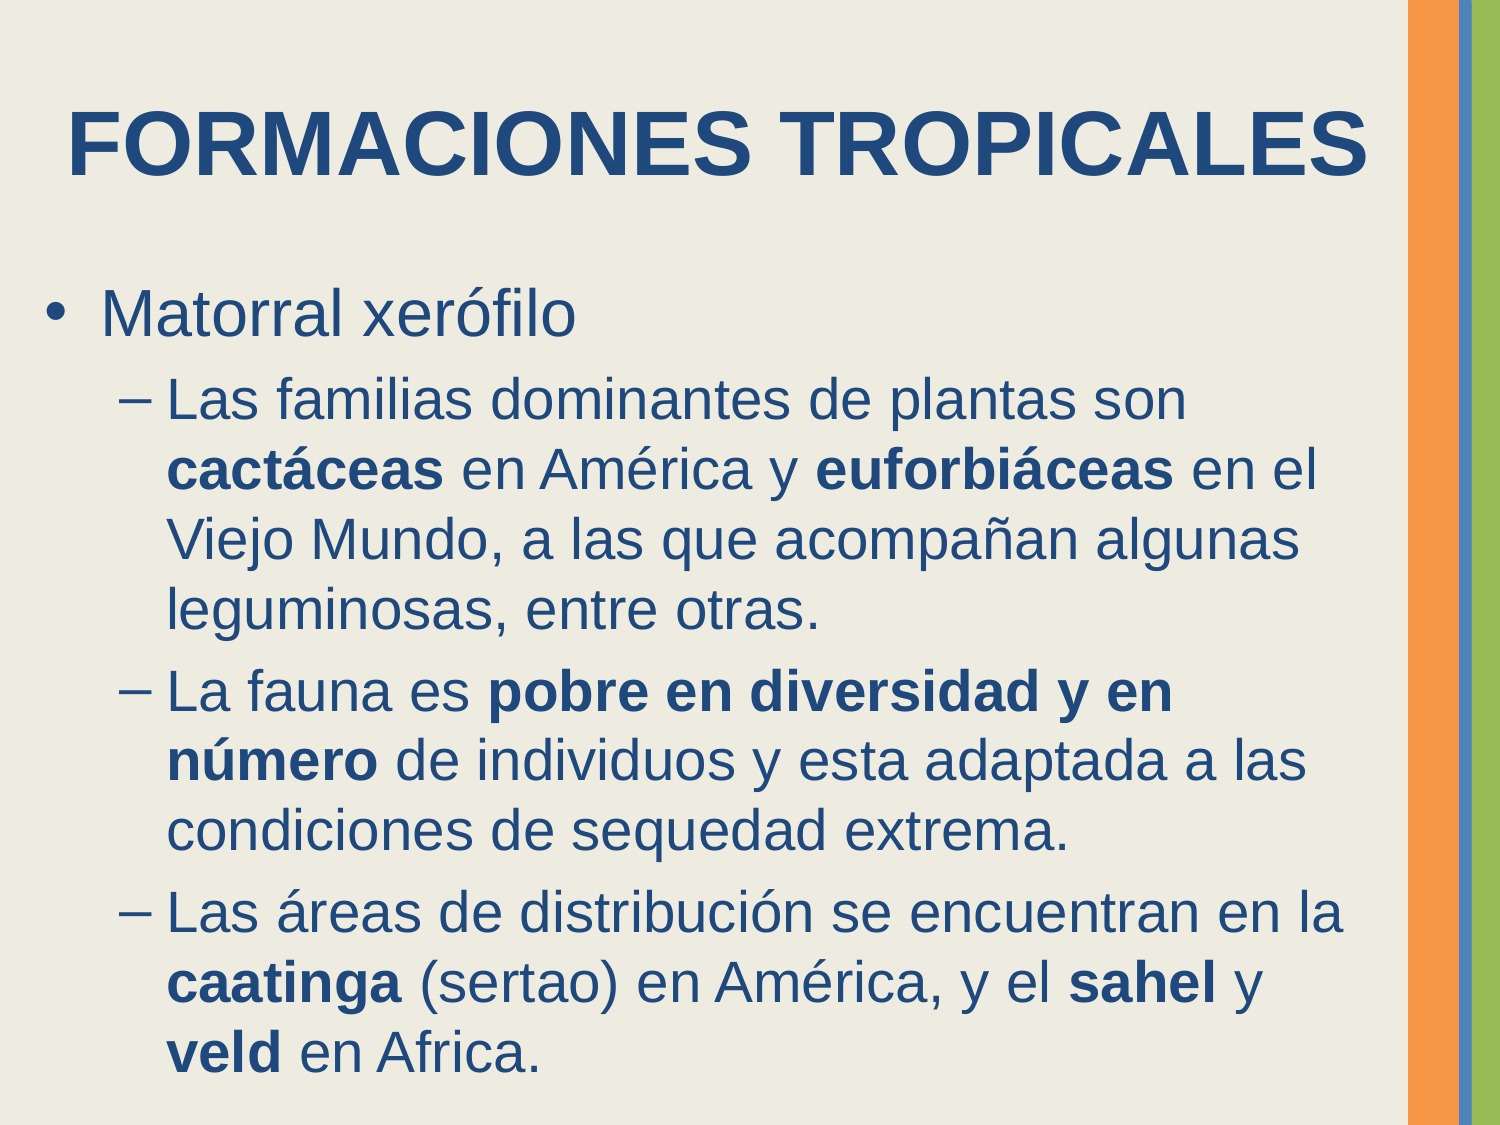

# Formaciones tropicales
Matorral xerófilo
Las familias dominantes de plantas son cactáceas en América y euforbiáceas en el Viejo Mundo, a las que acompañan algunas leguminosas, entre otras.
La fauna es pobre en diversidad y en número de individuos y esta adaptada a las condiciones de sequedad extrema.
Las áreas de distribución se encuentran en la caatinga (sertao) en América, y el sahel y veld en Africa.